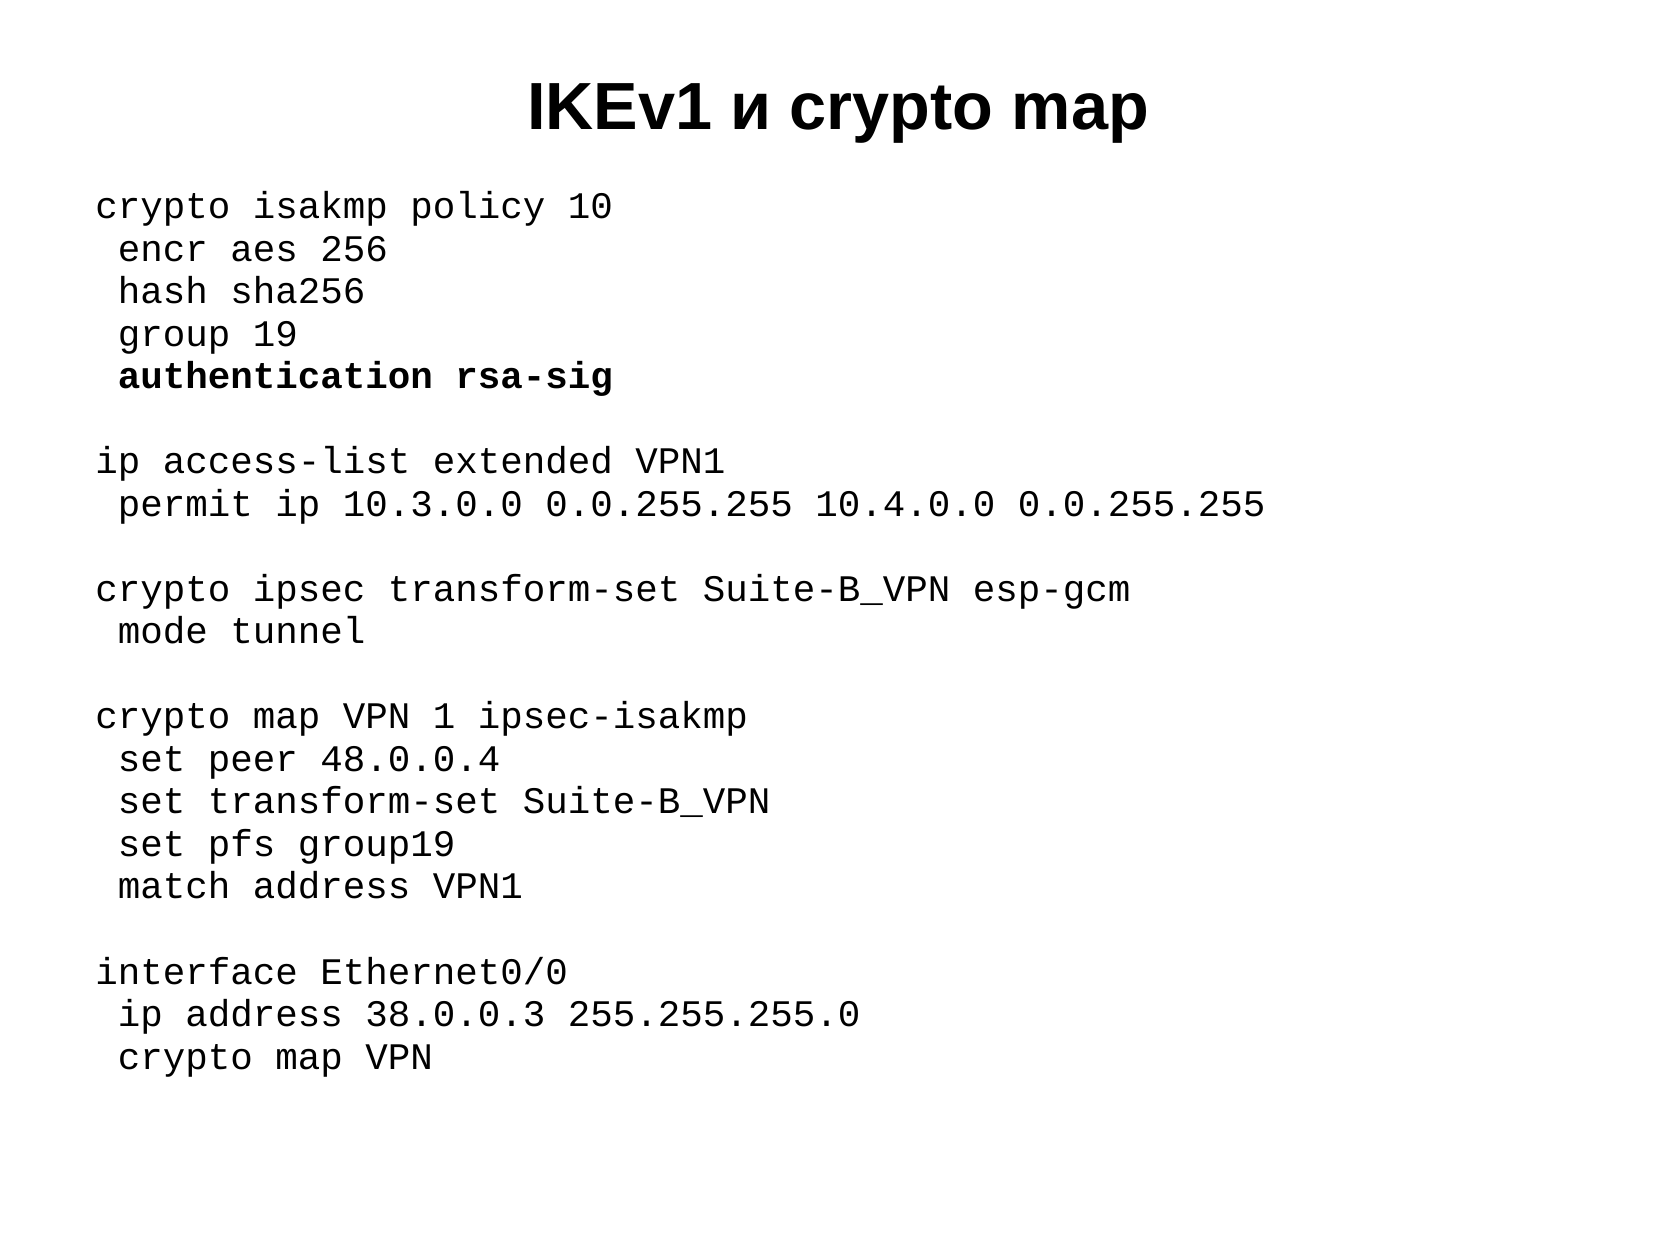

IKEv1 и crypto map
# crypto isakmp policy 10
 encr aes 256
 hash sha256
 group 19
 authentication rsa-sig
ip access-list extended VPN1
 permit ip 10.3.0.0 0.0.255.255 10.4.0.0 0.0.255.255
crypto ipsec transform-set Suite-B_VPN esp-gcm
 mode tunnel
crypto map VPN 1 ipsec-isakmp
 set peer 48.0.0.4
 set transform-set Suite-B_VPN
 set pfs group19
 match address VPN1
interface Ethernet0/0
 ip address 38.0.0.3 255.255.255.0
 crypto map VPN